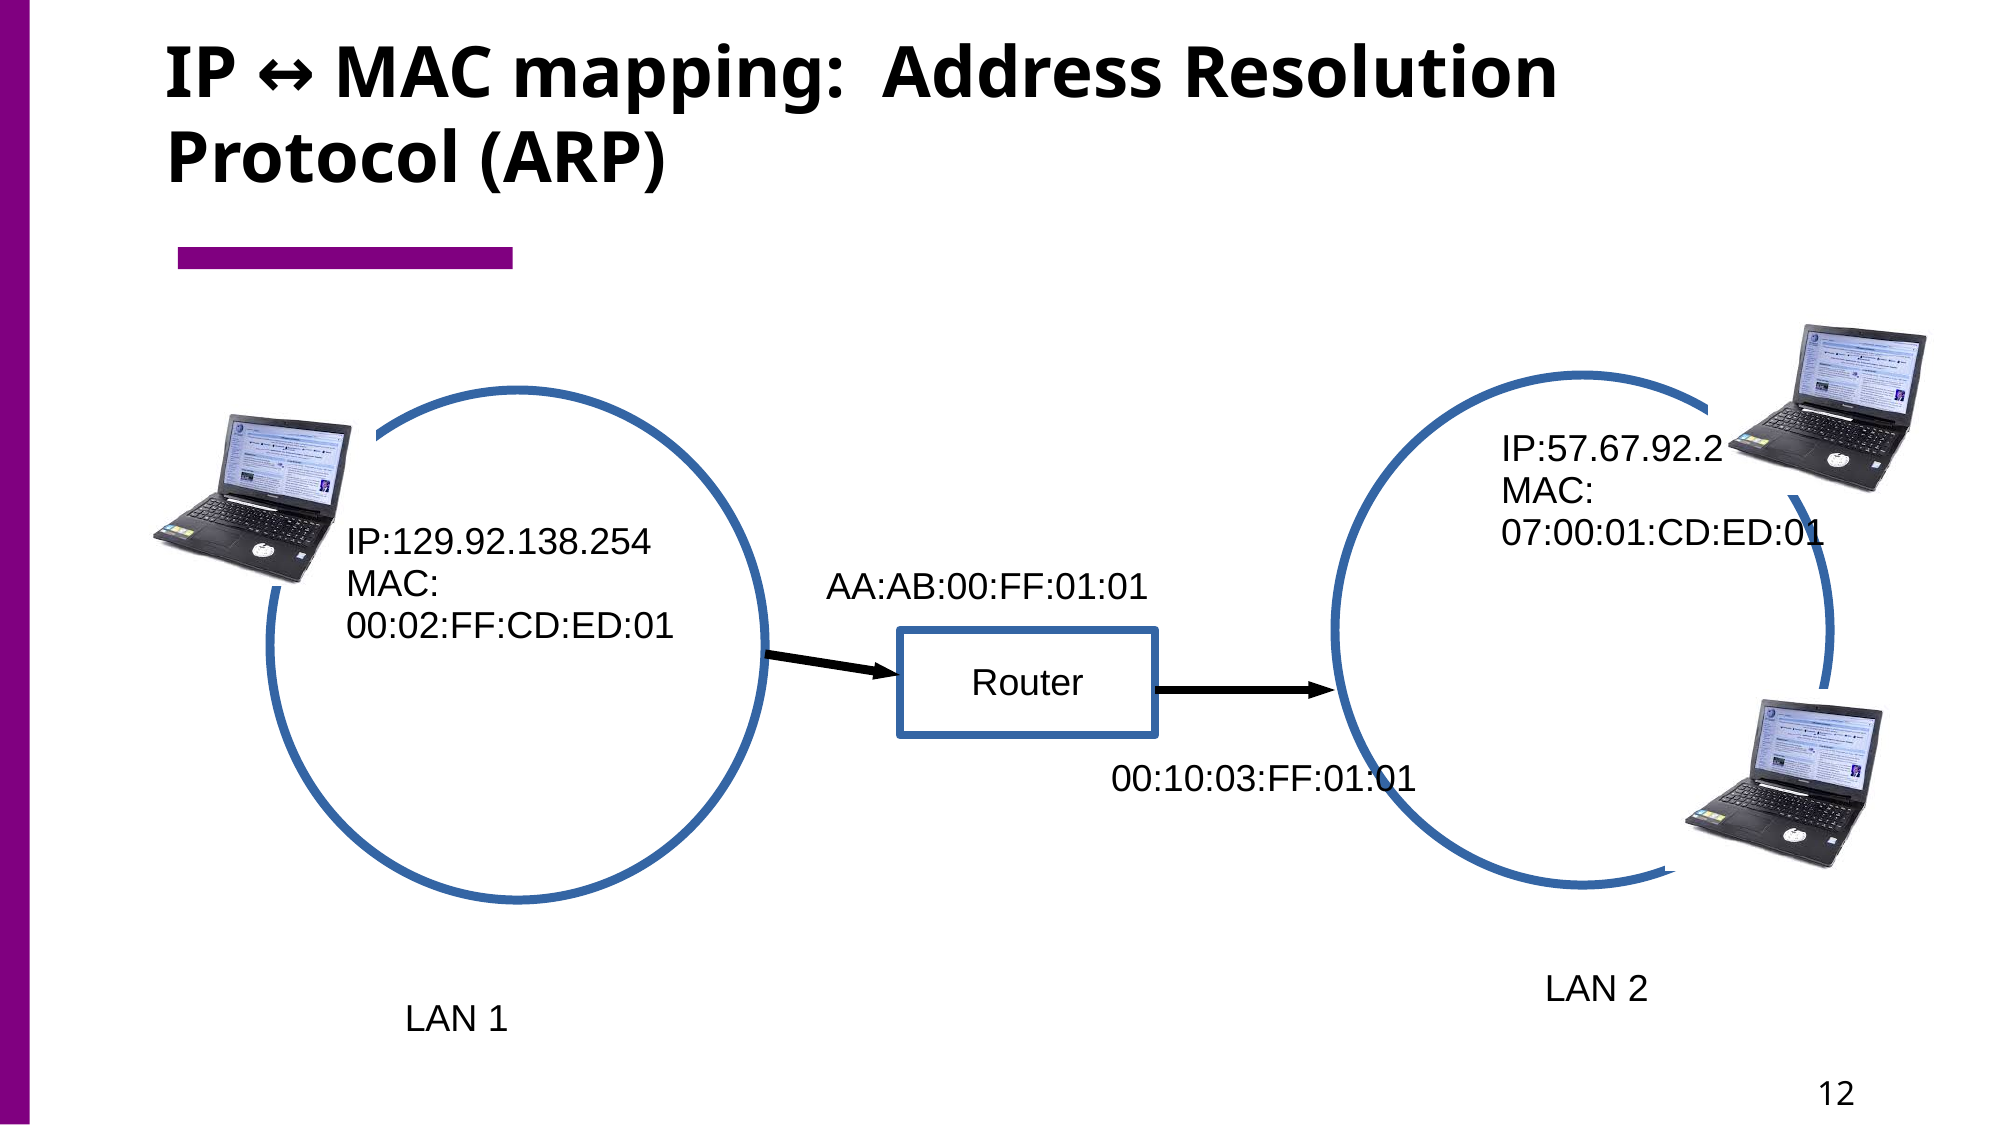

IP ↔ MAC mapping: Address Resolution Protocol (ARP)
IP:57.67.92.2
MAC: 07:00:01:CD:ED:01
IP:129.92.138.254
MAC: 00:02:FF:CD:ED:01
AA:AB:00:FF:01:01
Router
00:10:03:FF:01:01
LAN 2
LAN 1